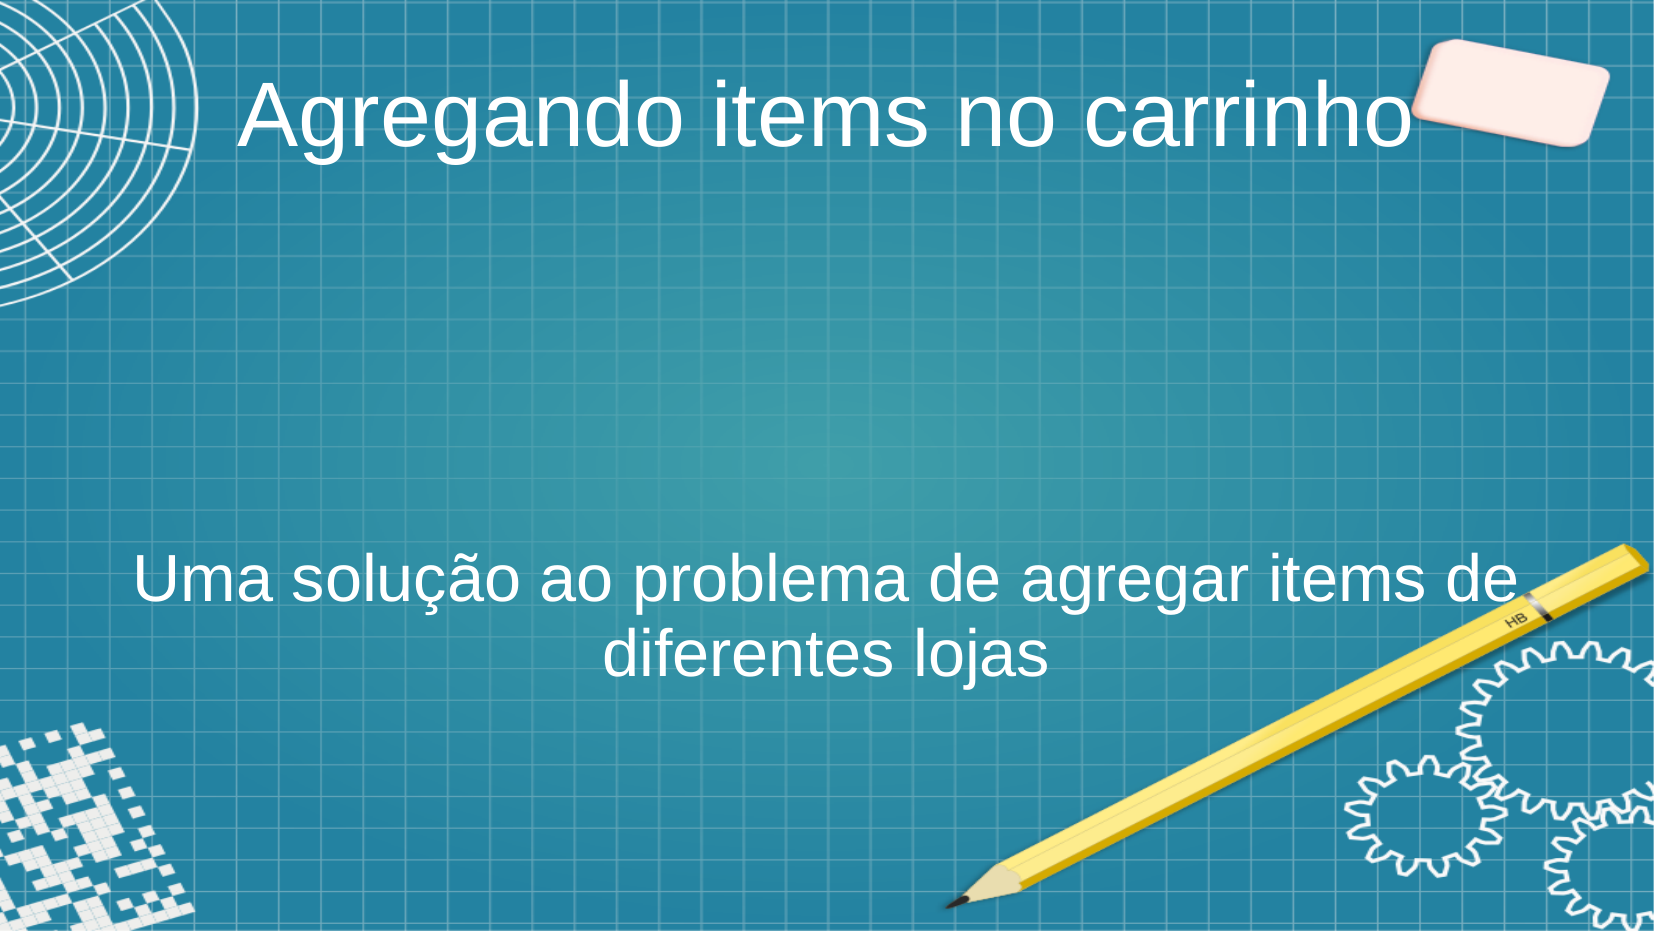

# Agregando items no carrinho
Uma solução ao problema de agregar items de diferentes lojas